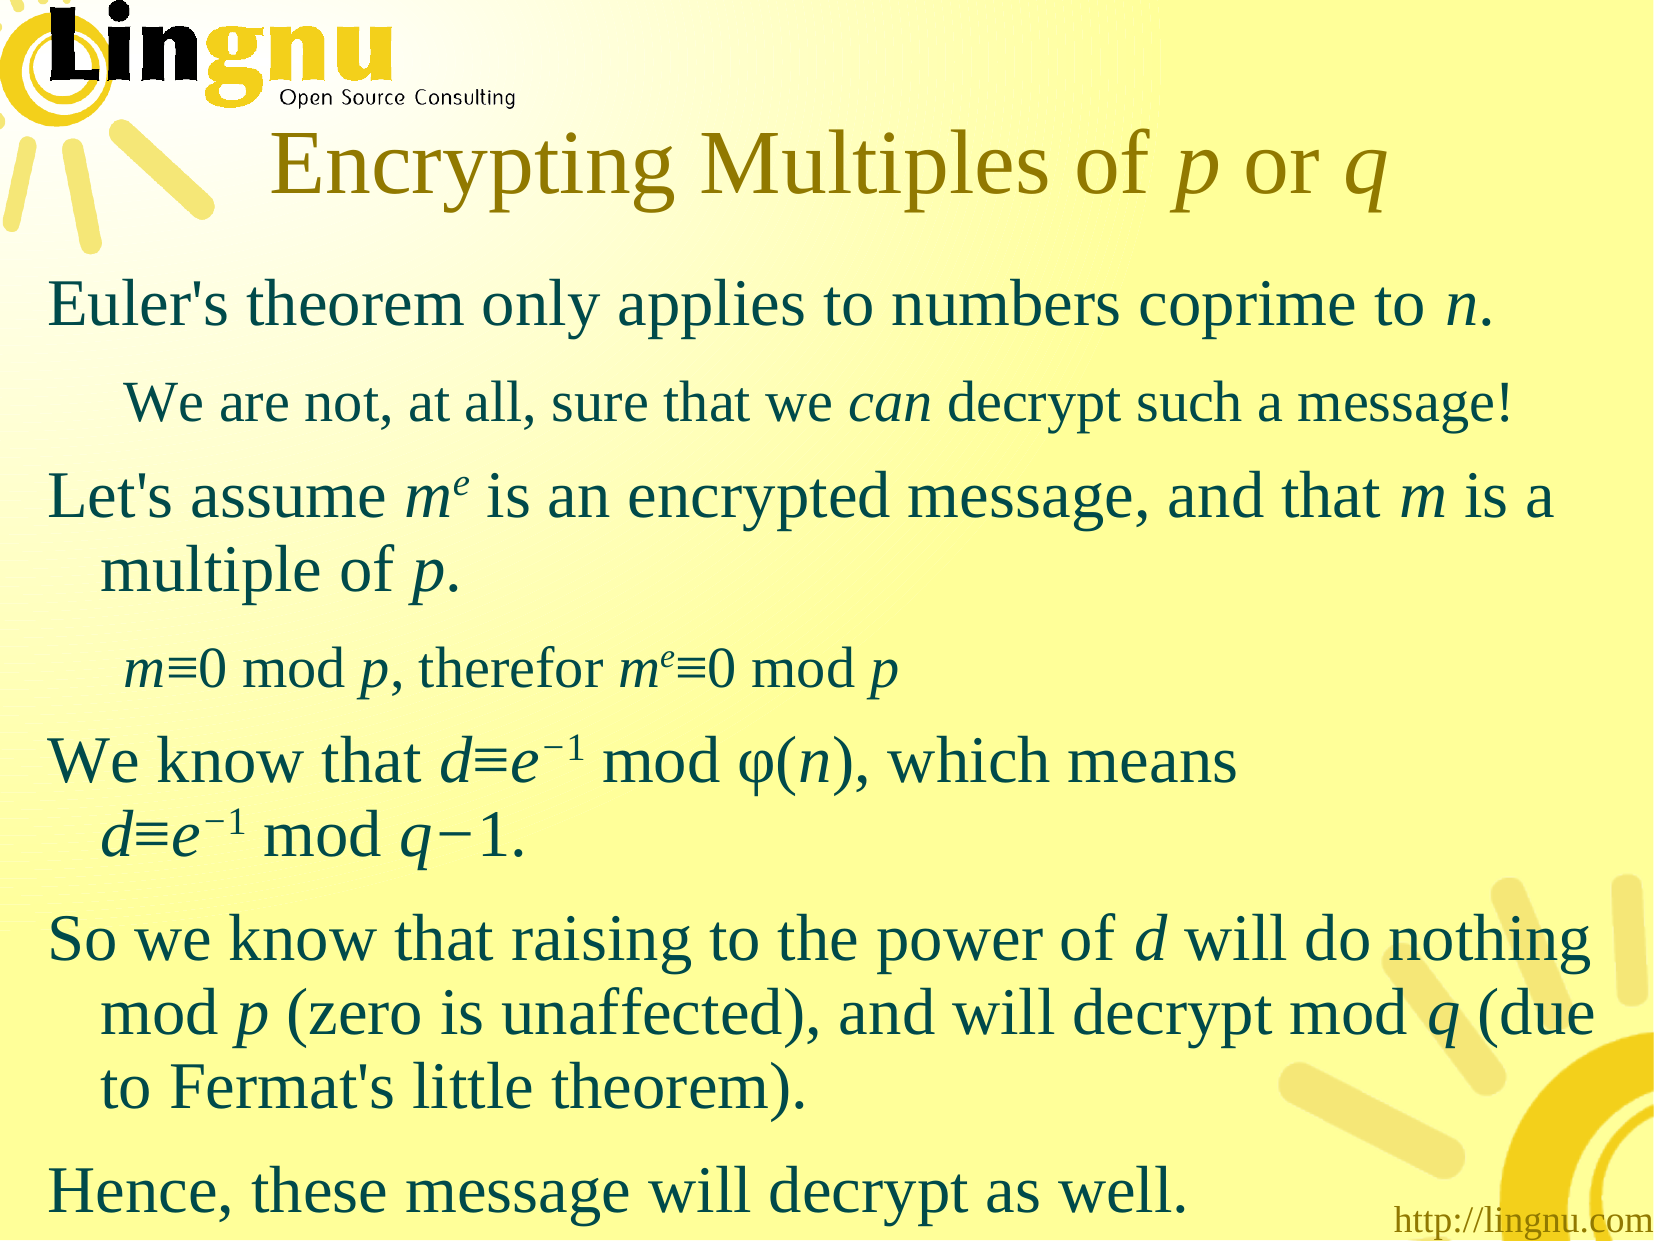

# Encrypting Multiples of p or q
Euler's theorem only applies to numbers coprime to n.
We are not, at all, sure that we can decrypt such a message!
Let's assume me is an encrypted message, and that m is a multiple of p.
m≡0 mod p, therefor me≡0 mod p
We know that d≡e−1 mod φ(n), which means
d≡e−1 mod q−1.
So we know that raising to the power of d will do nothing mod p (zero is unaffected), and will decrypt mod q (due to Fermat's little theorem).
Hence, these message will decrypt as well.